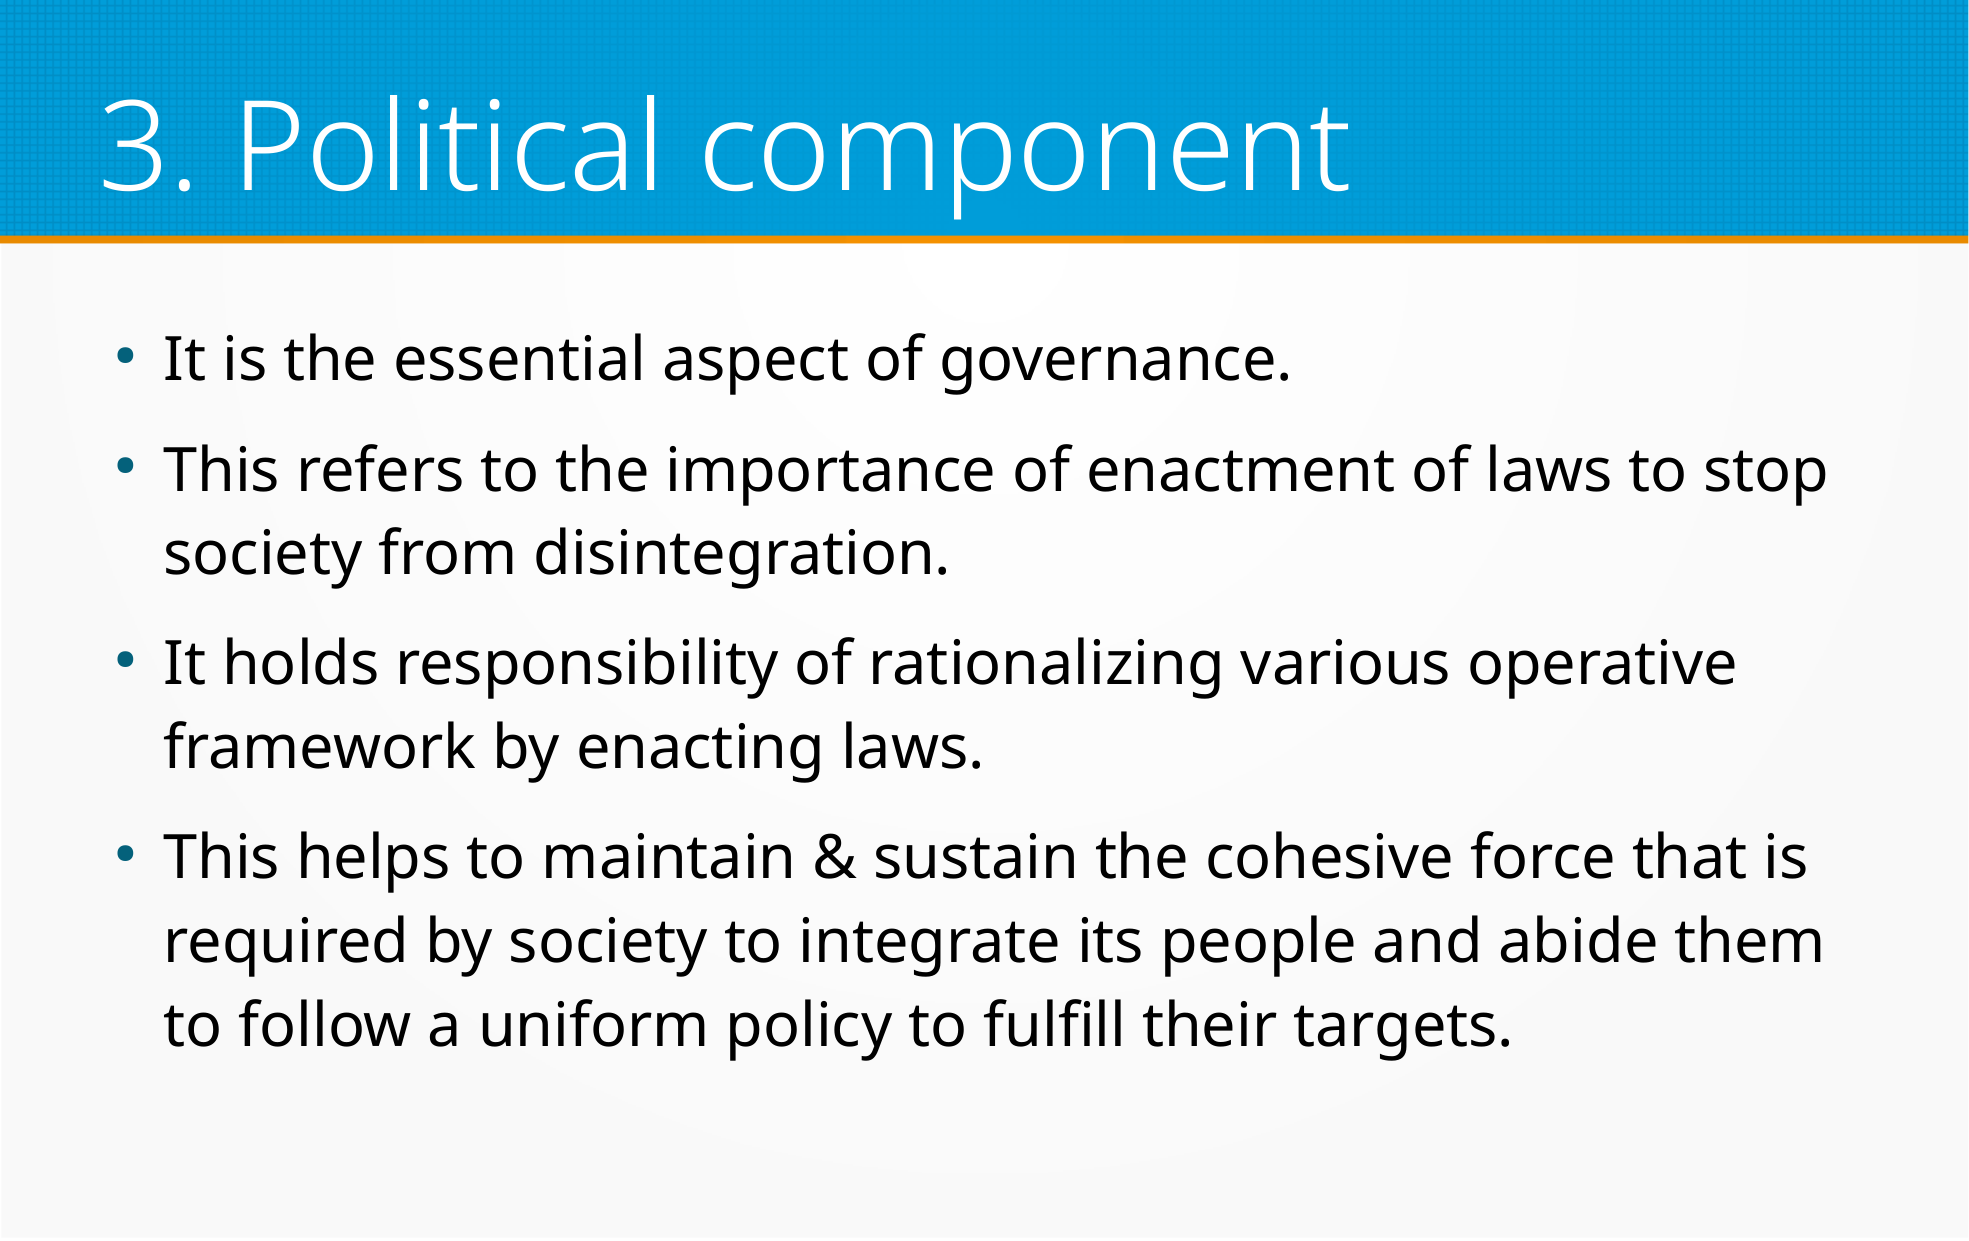

# 3. Political component
It is the essential aspect of governance.
This refers to the importance of enactment of laws to stop society from disintegration.
It holds responsibility of rationalizing various operative framework by enacting laws.
This helps to maintain & sustain the cohesive force that is required by society to integrate its people and abide them to follow a uniform policy to fulfill their targets.